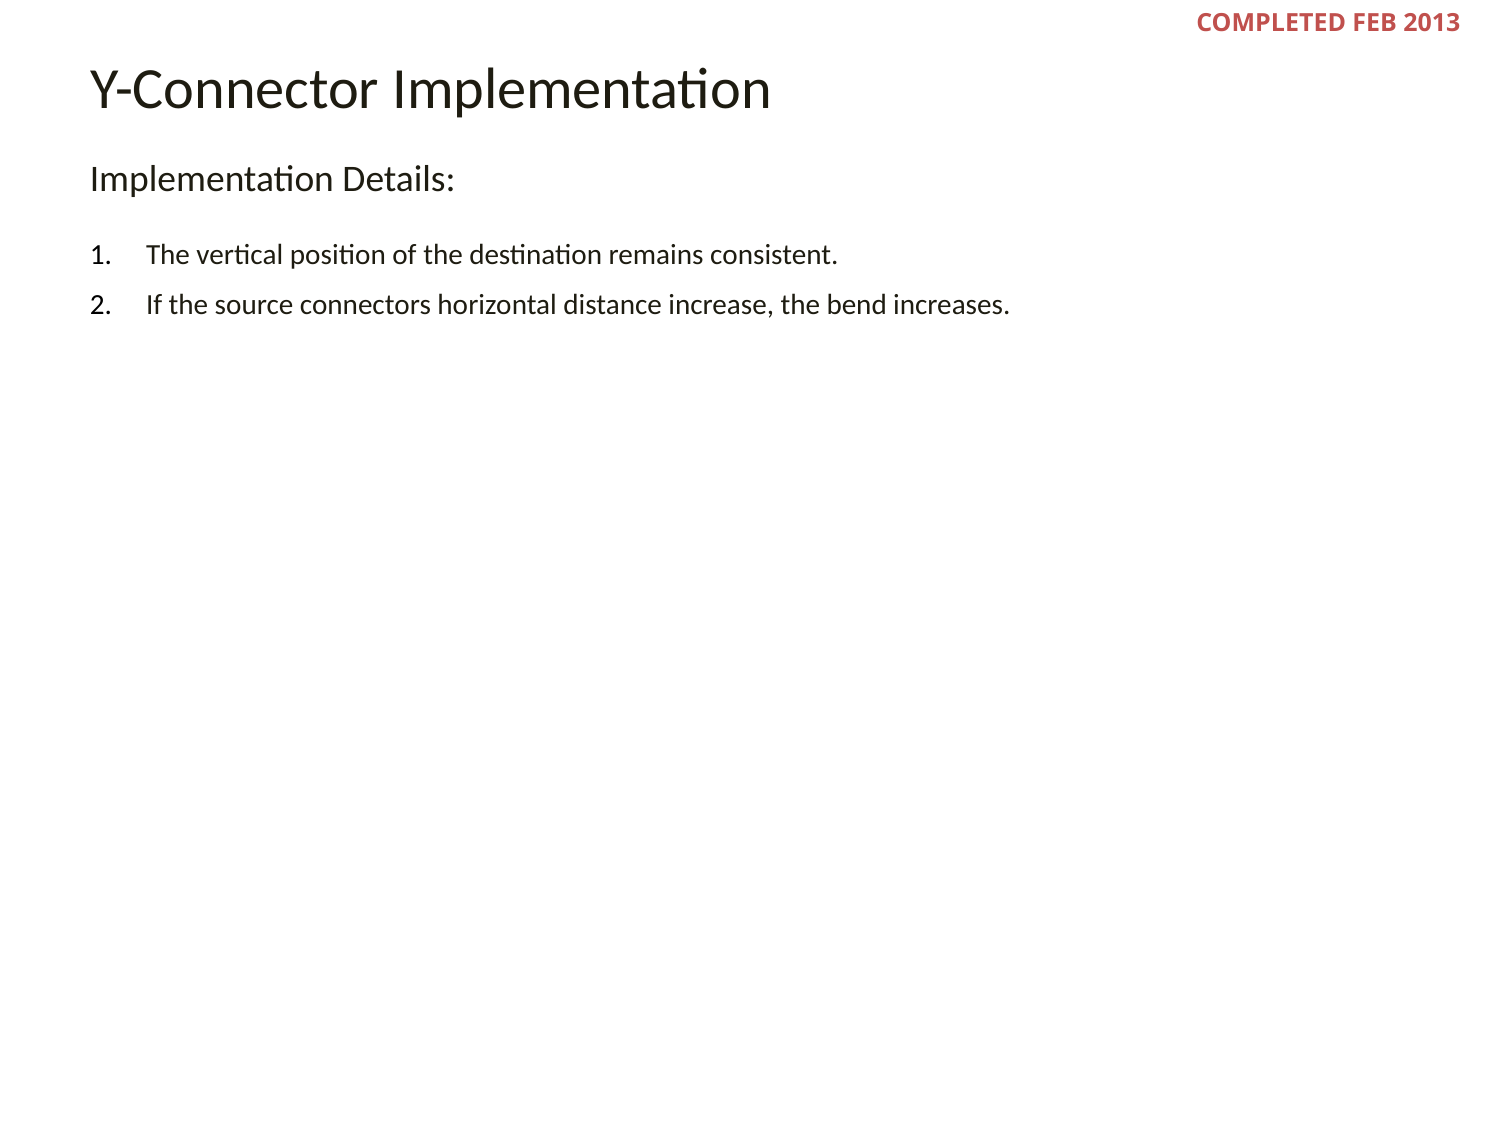

COMPLETED FEB 2013
Y-Connector Implementation
Implementation Details:
The vertical position of the destination remains consistent.
If the source connectors horizontal distance increase, the bend increases.